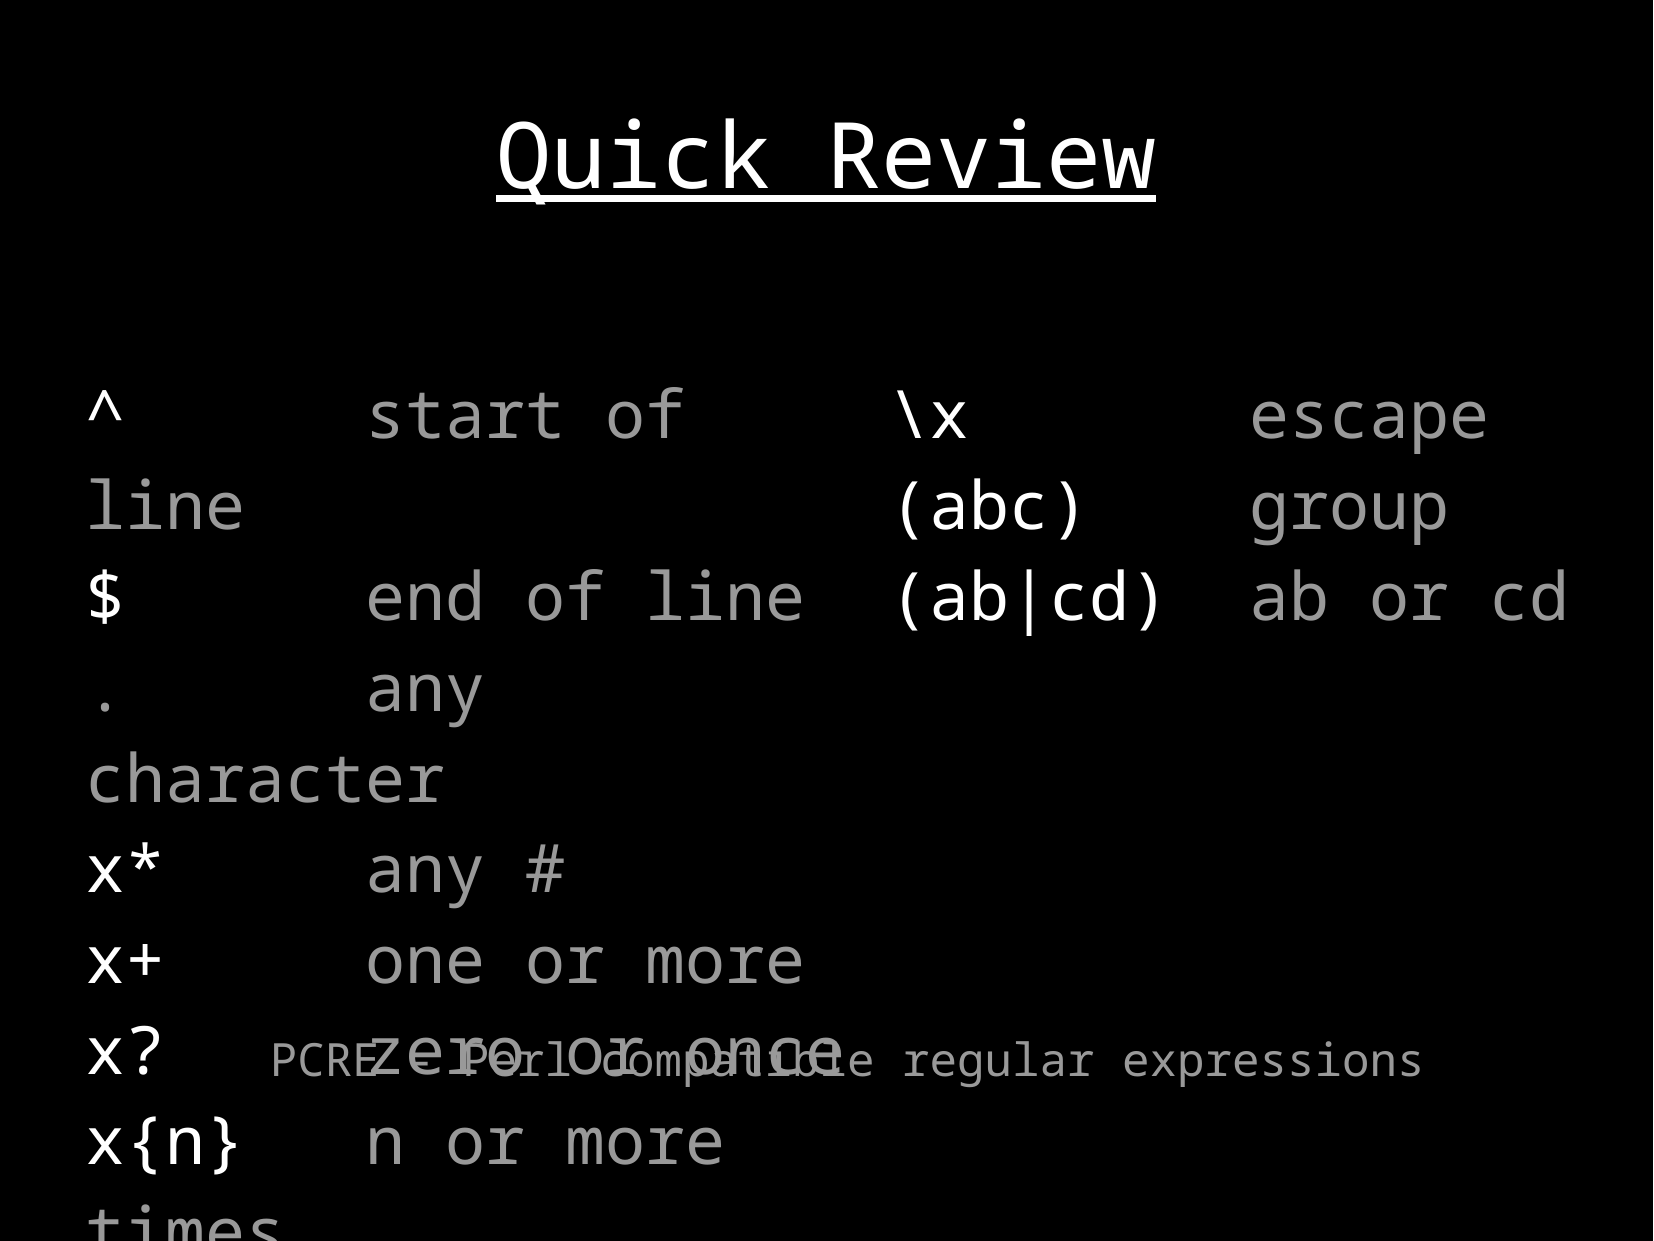

# Quick Review
| ^ start of line $ end of line . any character x\* any # x+ one or more x? zero or once x{n} n or more times x{n,m} n to m times | \x escape (abc) group (ab|cd) ab or cd |
| --- | --- |
PCRE - Perl compatible regular expressions